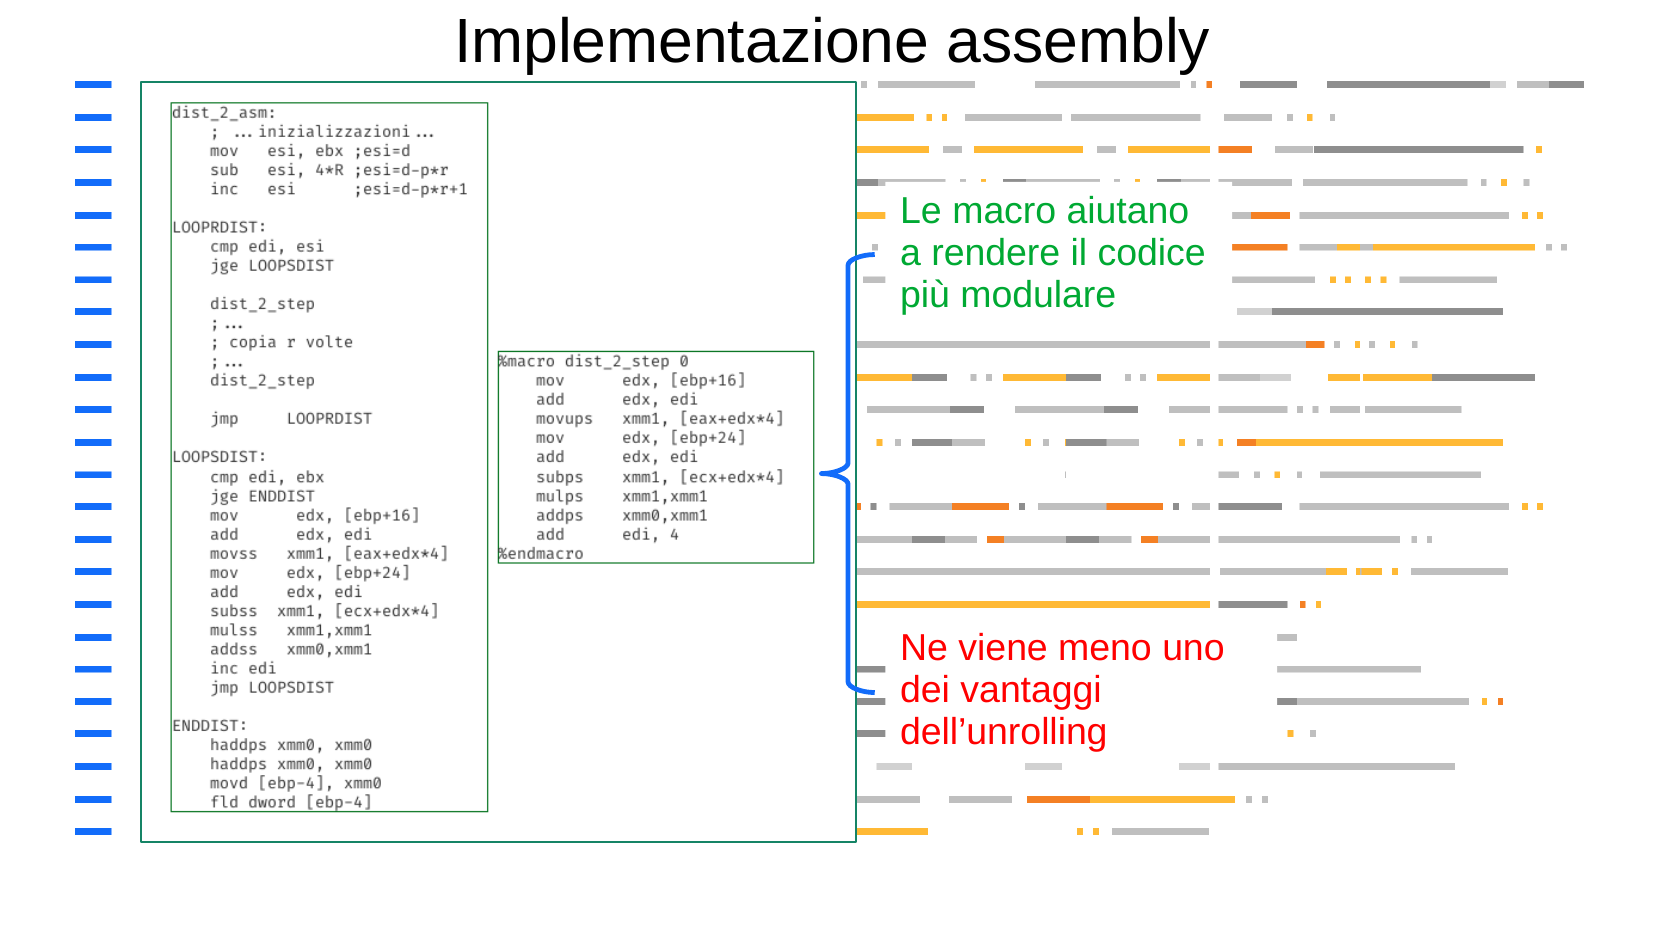

# Implementazione assembly
Le macro aiutano a rendere il codice più modulare
Ne viene meno uno dei vantaggi dell’unrolling